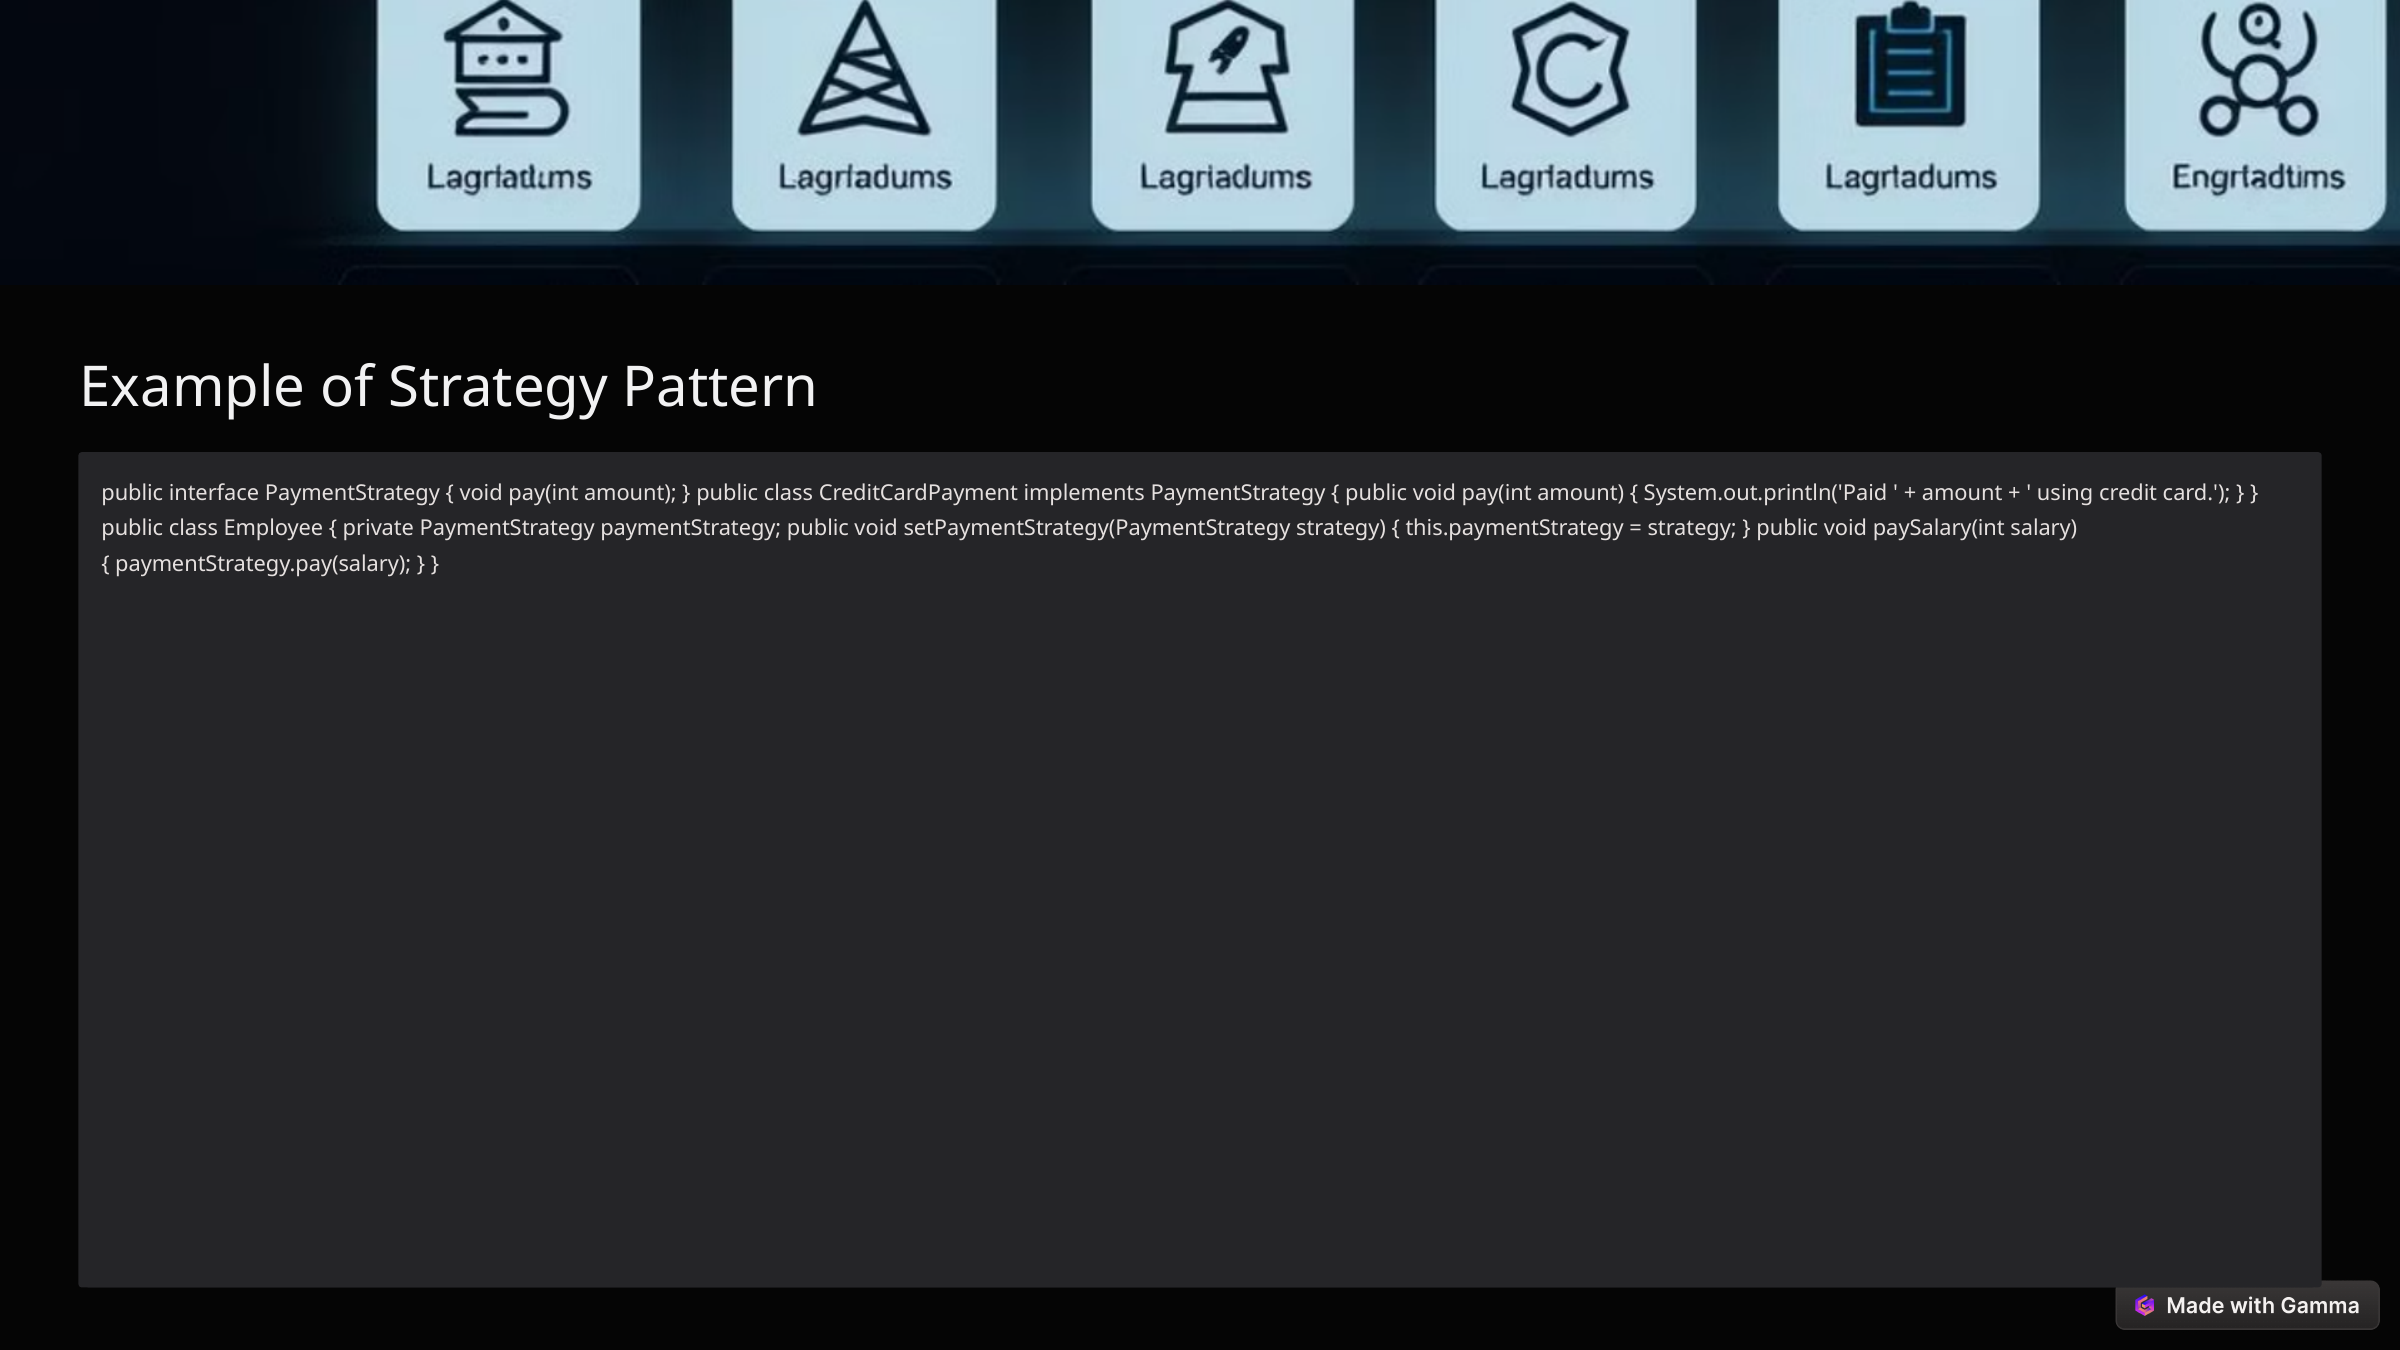

Example of Strategy Pattern
public interface PaymentStrategy { void pay(int amount); } public class CreditCardPayment implements PaymentStrategy { public void pay(int amount) { System.out.println('Paid ' + amount + ' using credit card.'); } } public class Employee { private PaymentStrategy paymentStrategy; public void setPaymentStrategy(PaymentStrategy strategy) { this.paymentStrategy = strategy; } public void paySalary(int salary) { paymentStrategy.pay(salary); } }